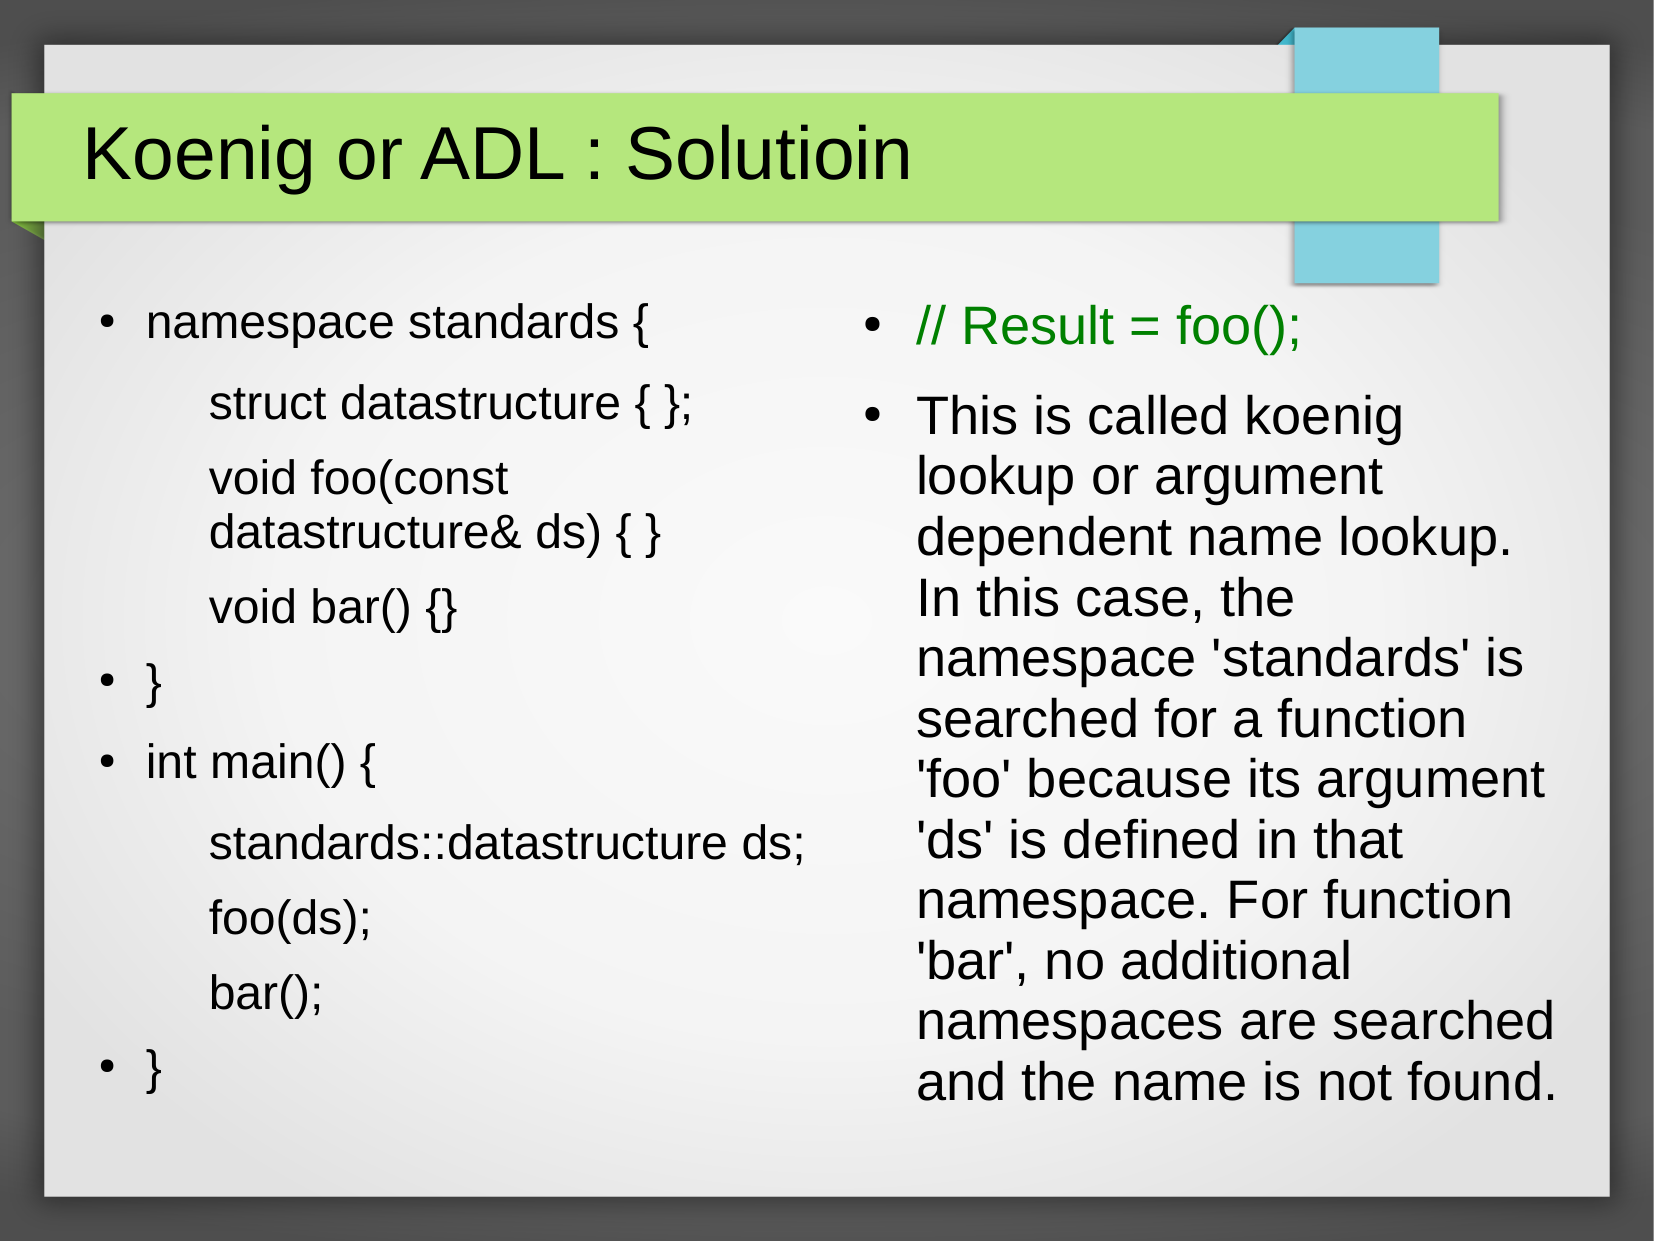

# Koenig or ADL : Solutioin
namespace standards {
struct datastructure { };
void foo(const datastructure& ds) { }
void bar() {}
}
int main() {
standards::datastructure ds;
foo(ds);
bar();
}
// Result = foo();
This is called koenig lookup or argument dependent name lookup. In this case, the namespace 'standards' is searched for a function 'foo' because its argument 'ds' is defined in that namespace. For function 'bar', no additional namespaces are searched and the name is not found.